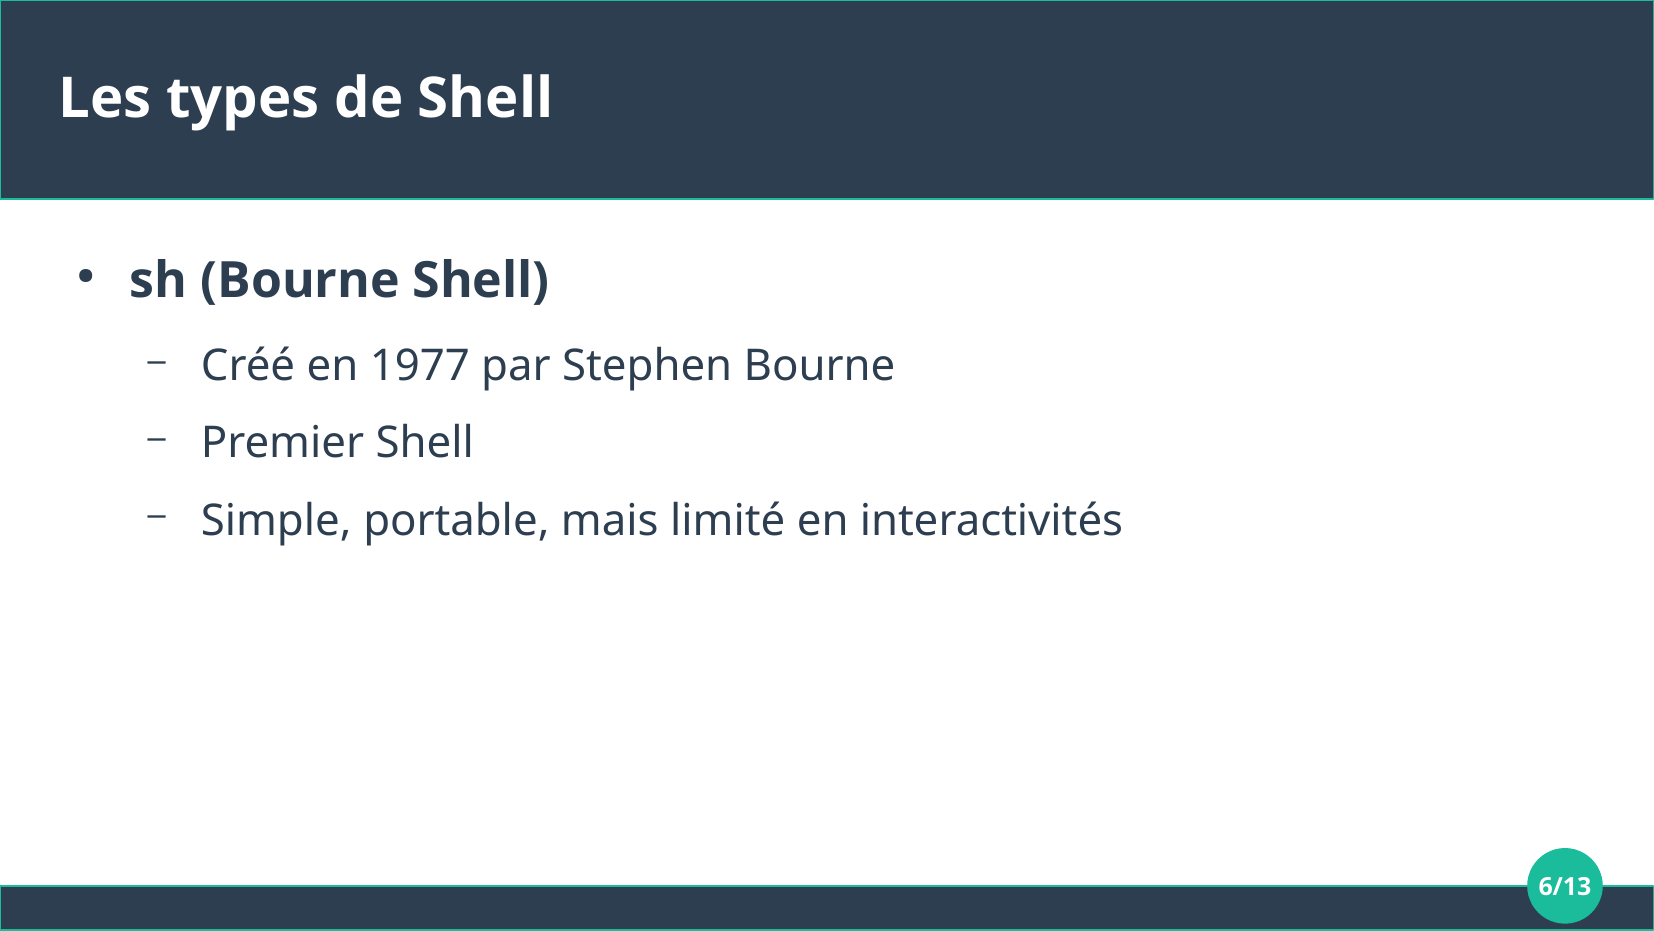

# Les types de Shell
sh (Bourne Shell)
Créé en 1977 par Stephen Bourne
Premier Shell
Simple, portable, mais limité en interactivités
6